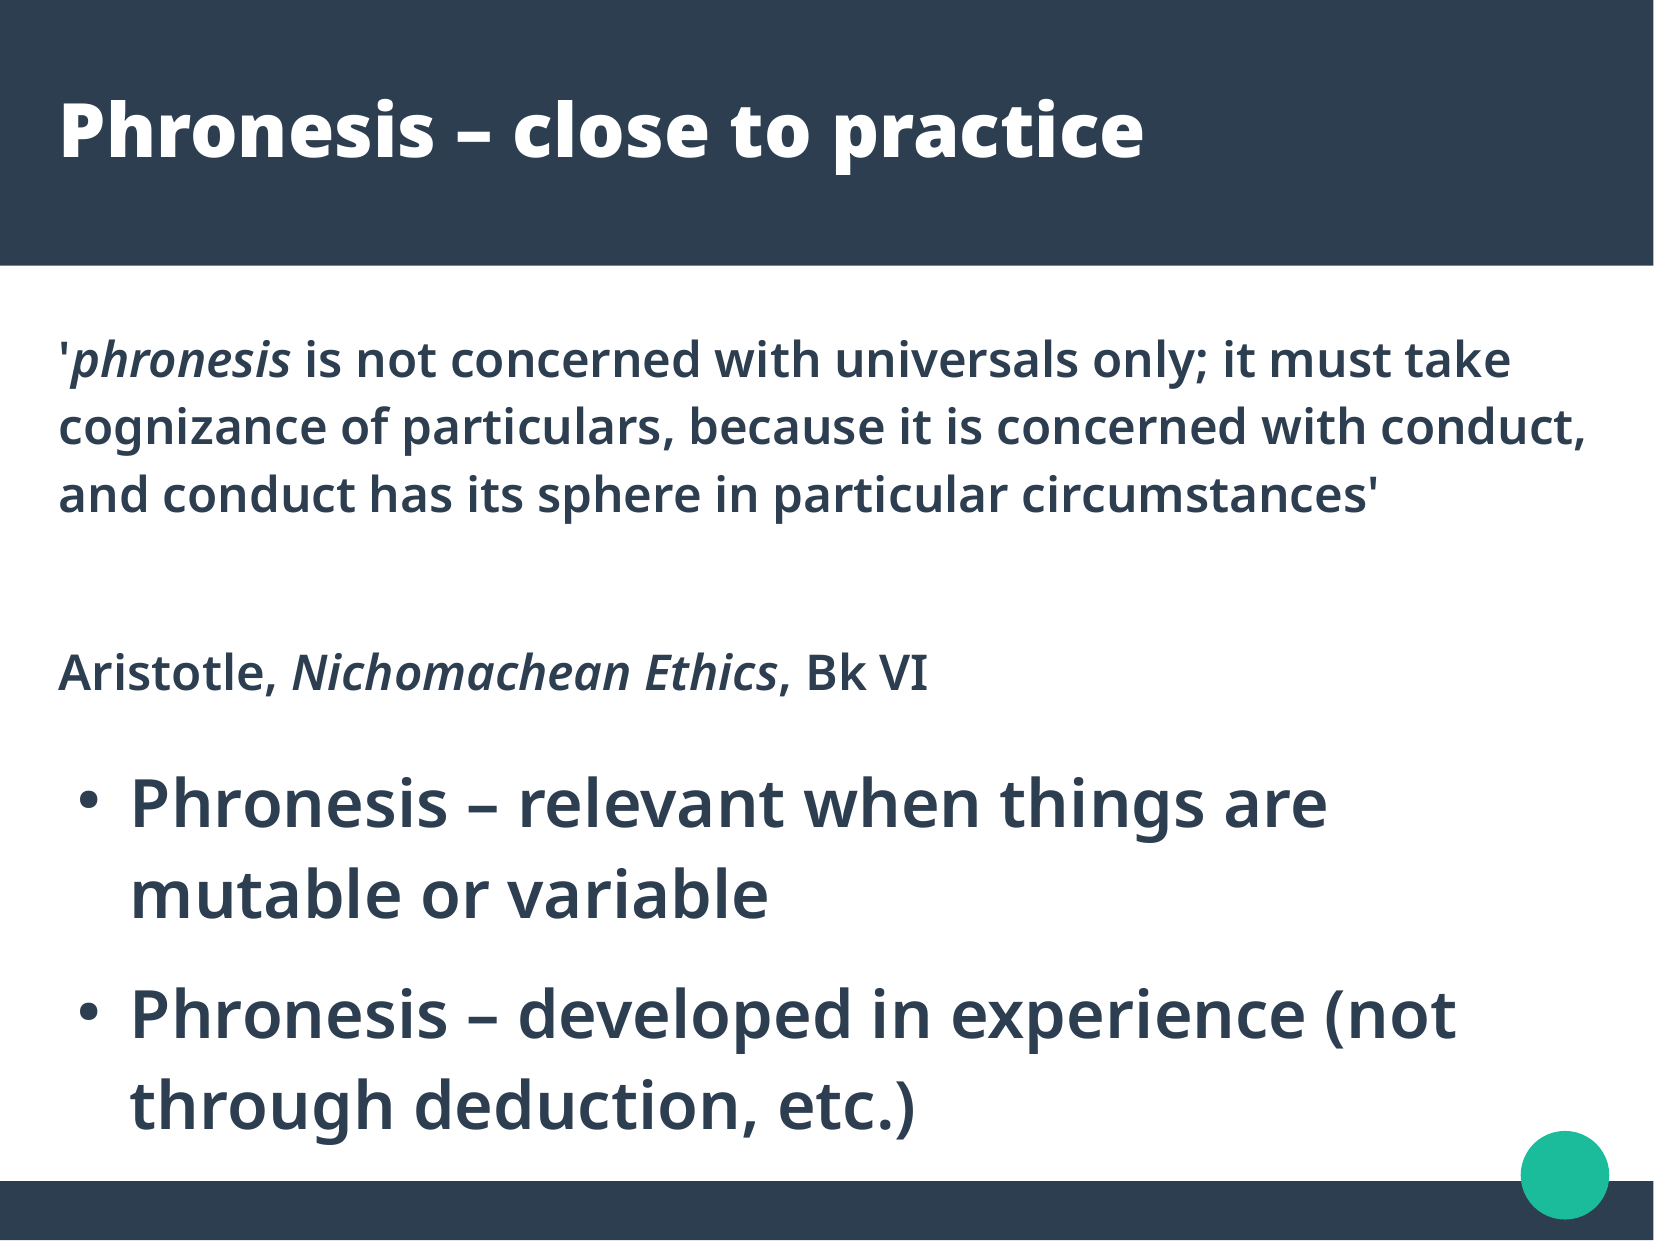

# Phronesis – close to practice
'phronesis is not concerned with universals only; it must take cognizance of particulars, because it is concerned with conduct, and conduct has its sphere in particular circumstances'
Aristotle, Nichomachean Ethics, Bk VI
Phronesis – relevant when things are mutable or variable
Phronesis – developed in experience (not through deduction, etc.)